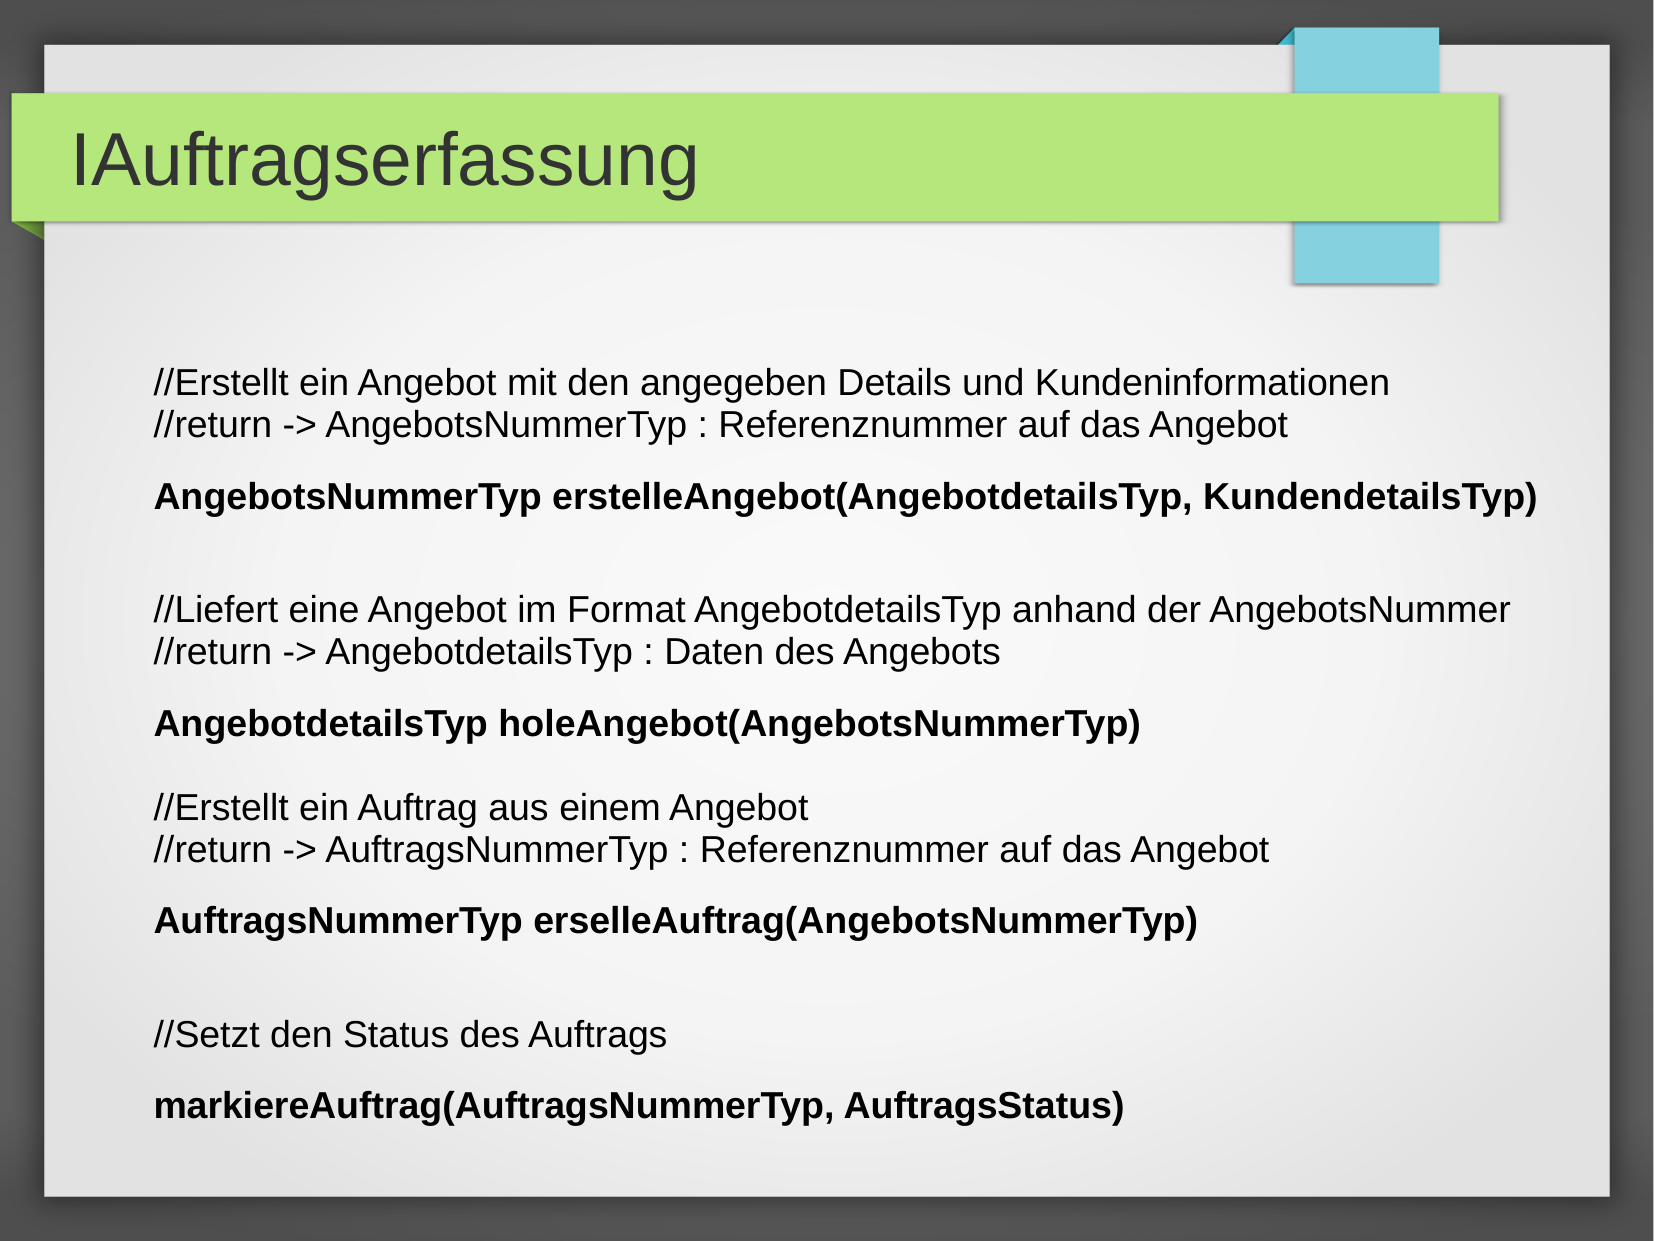

# IAuftragserfassung
//Erstellt ein Angebot mit den angegeben Details und Kundeninformationen
//return -> AngebotsNummerTyp : Referenznummer auf das Angebot
AngebotsNummerTyp erstelleAngebot(AngebotdetailsTyp, KundendetailsTyp)
//Liefert eine Angebot im Format AngebotdetailsTyp anhand der AngebotsNummer
//return -> AngebotdetailsTyp : Daten des Angebots
AngebotdetailsTyp holeAngebot(AngebotsNummerTyp)
//Erstellt ein Auftrag aus einem Angebot
//return -> AuftragsNummerTyp : Referenznummer auf das Angebot
AuftragsNummerTyp erselleAuftrag(AngebotsNummerTyp)
//Setzt den Status des Auftrags
markiereAuftrag(AuftragsNummerTyp, AuftragsStatus)